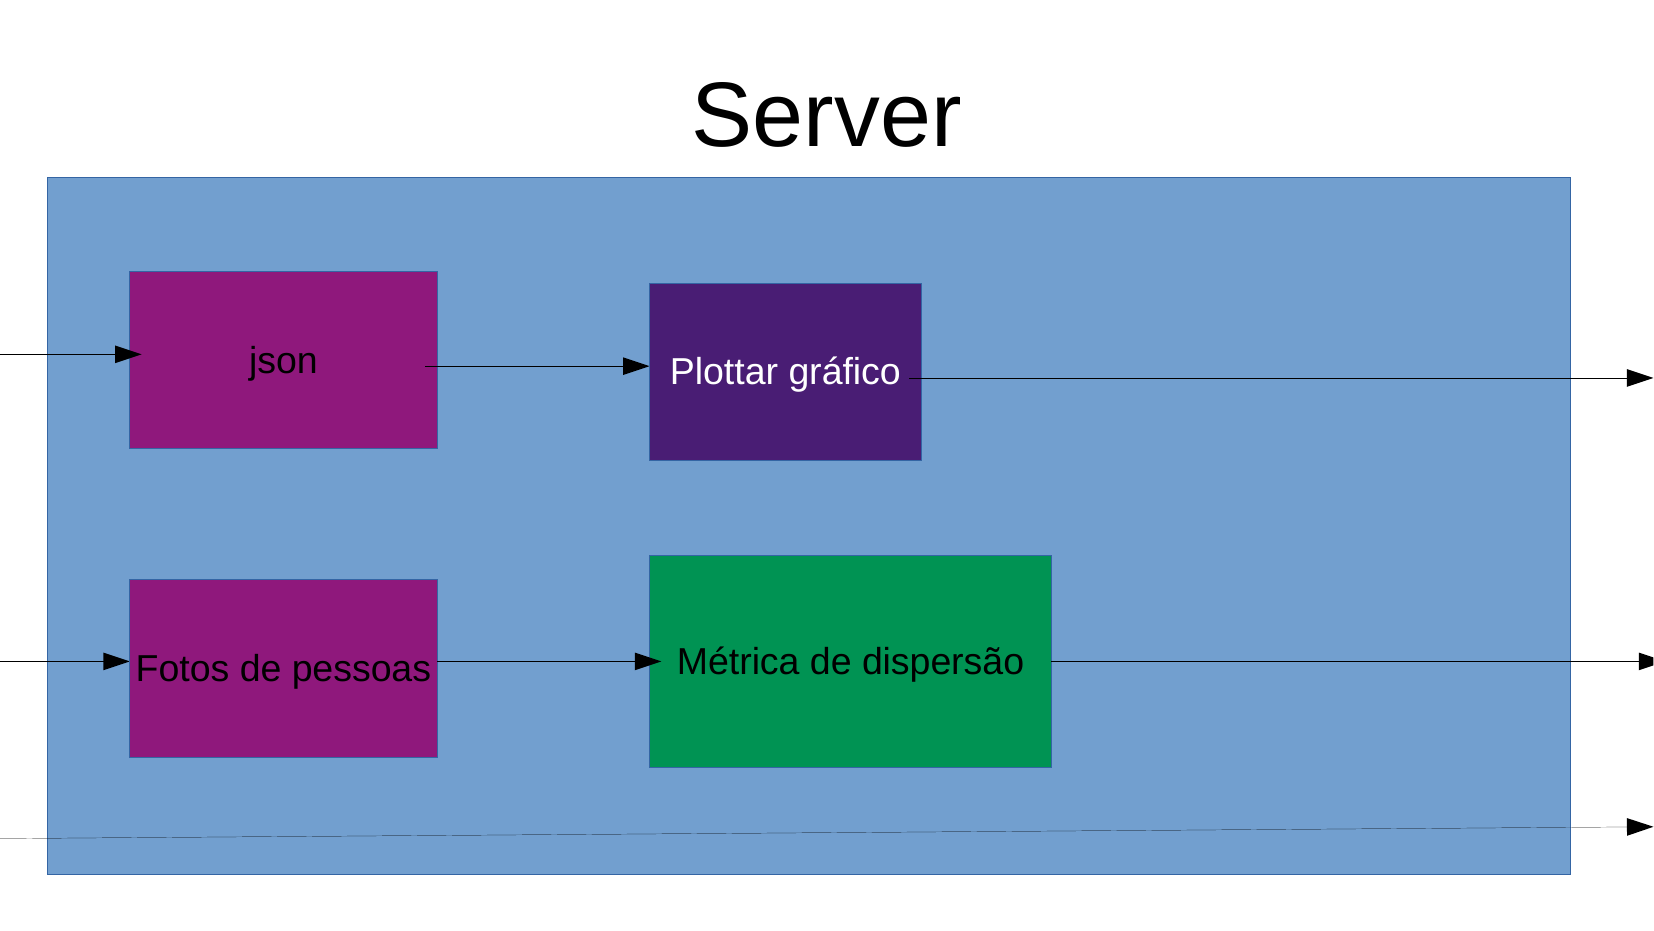

# Server
json
Plottar gráfico
Métrica de dispersão
Fotos de pessoas